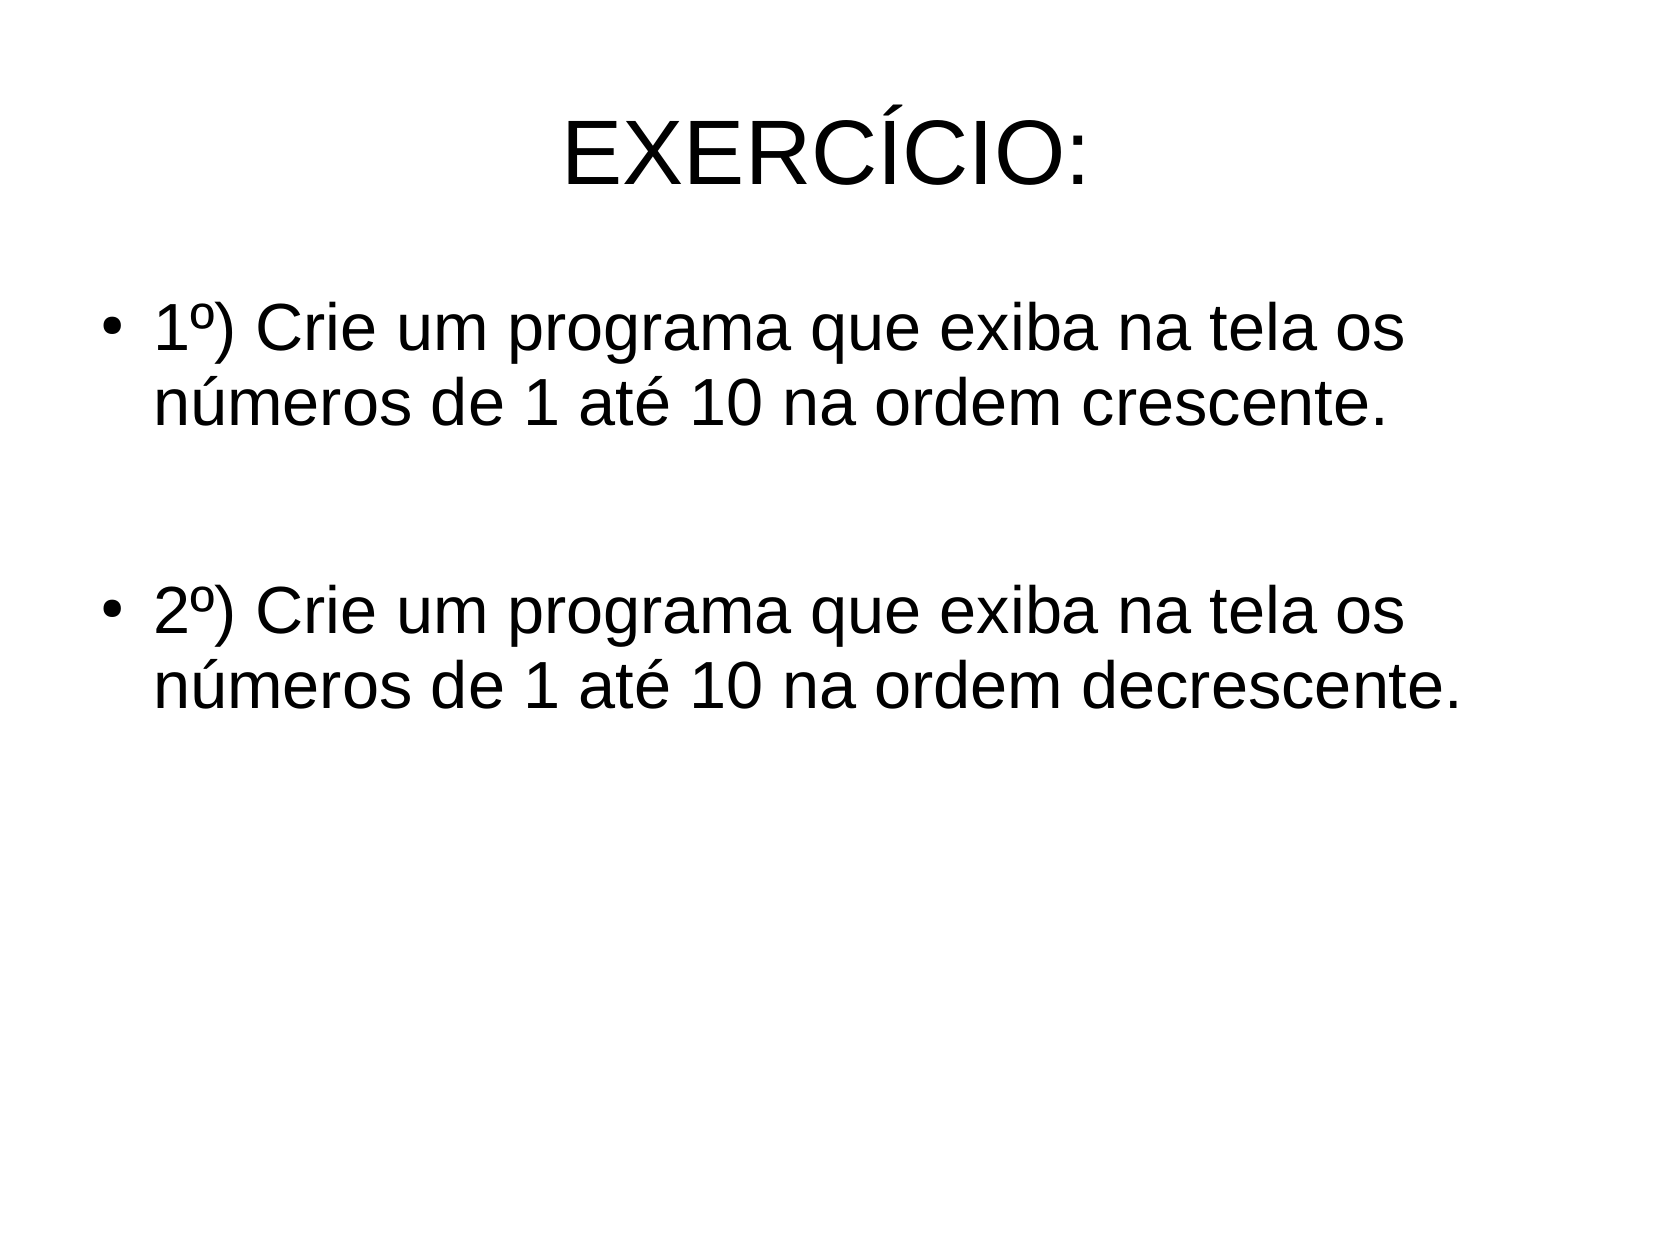

# EXERCÍCIO:
1º) Crie um programa que exiba na tela os números de 1 até 10 na ordem crescente.
2º) Crie um programa que exiba na tela os números de 1 até 10 na ordem decrescente.